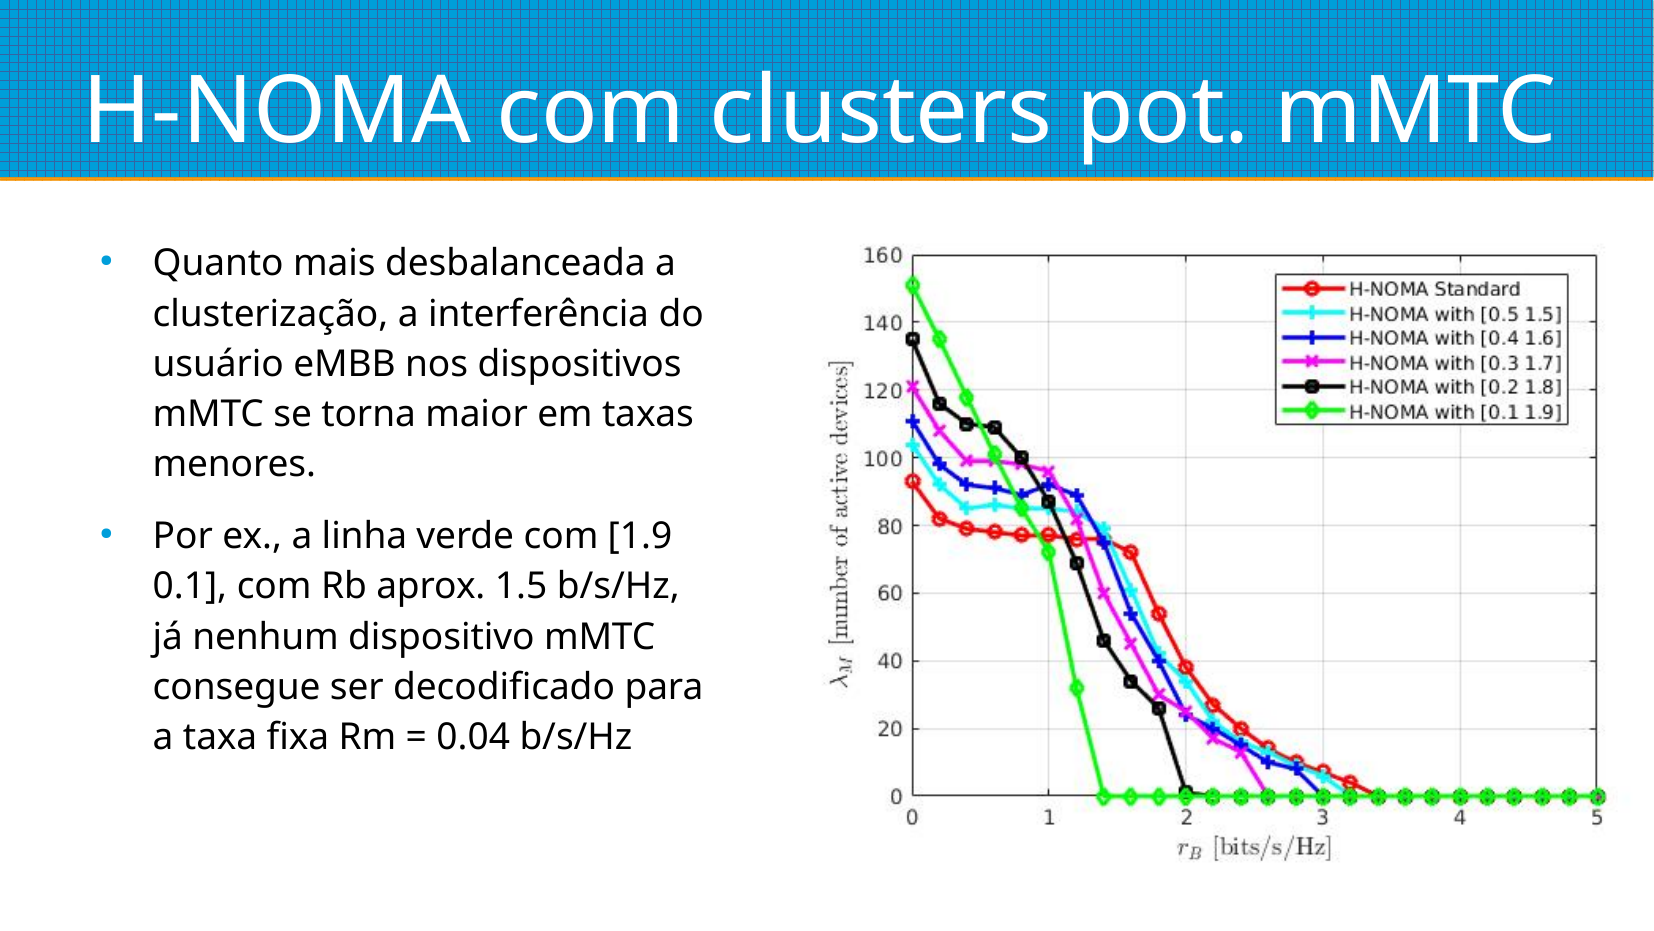

# H-NOMA com clusters pot. mMTC
Quanto mais desbalanceada a clusterização, a interferência do usuário eMBB nos dispositivos mMTC se torna maior em taxas menores.
Por ex., a linha verde com [1.9 0.1], com Rb aprox. 1.5 b/s/Hz, já nenhum dispositivo mMTC consegue ser decodificado para a taxa fixa Rm = 0.04 b/s/Hz